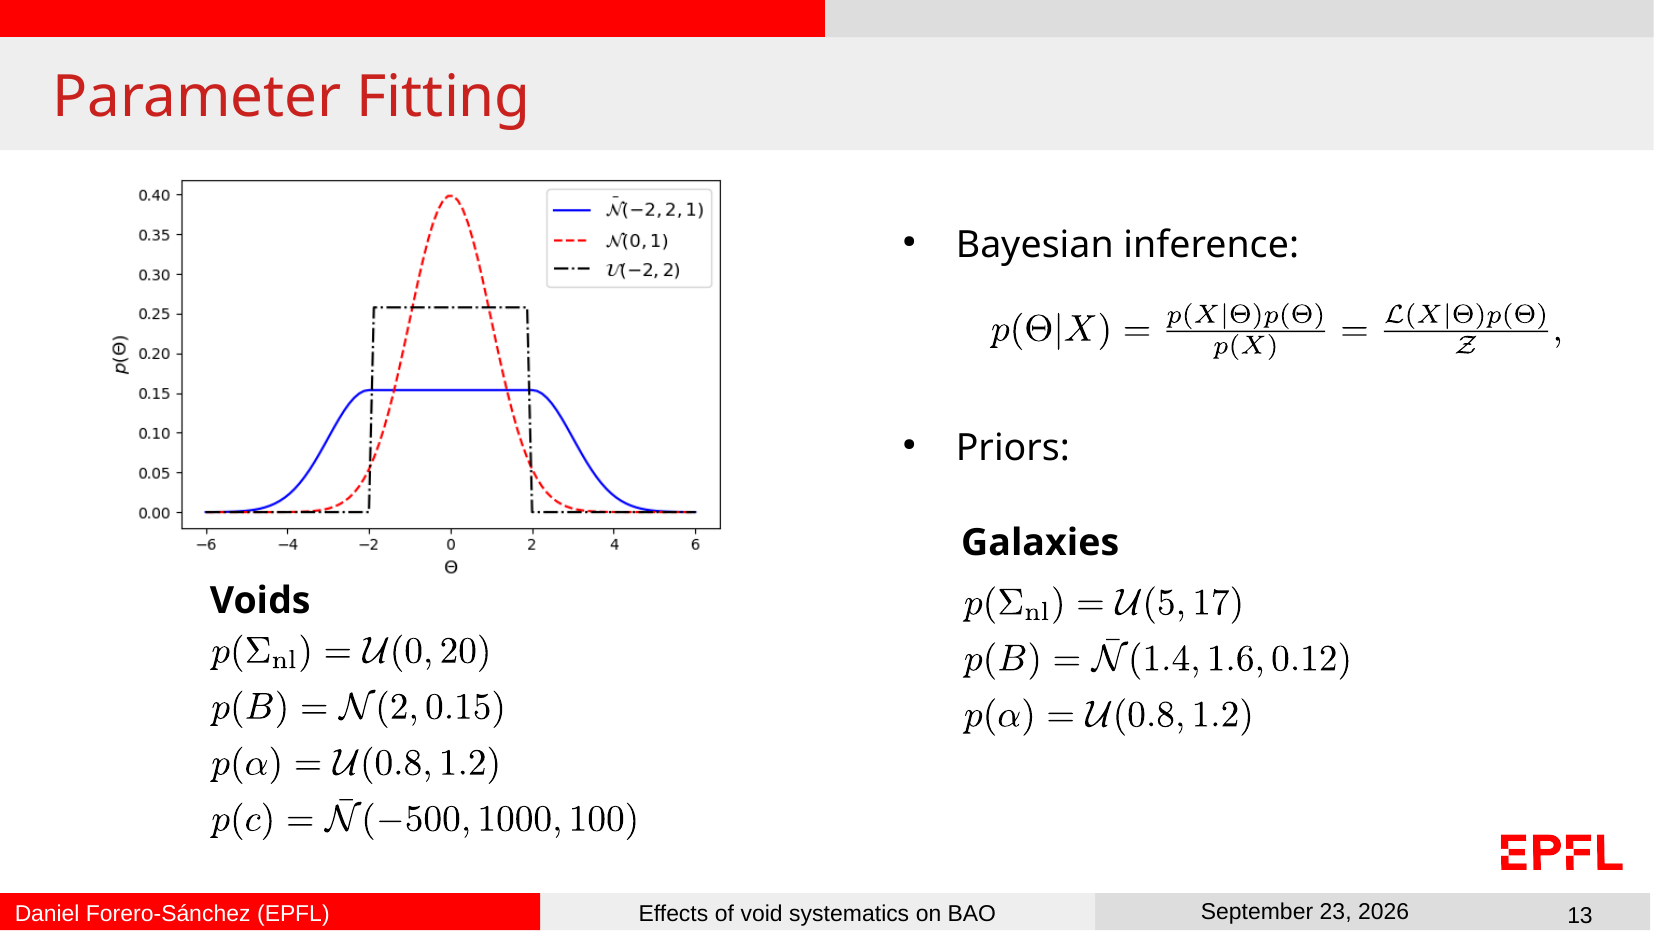

# Parameter Fitting
Bayesian inference:
Priors:
Galaxies
Voids
Effects of void systematics on BAO
13